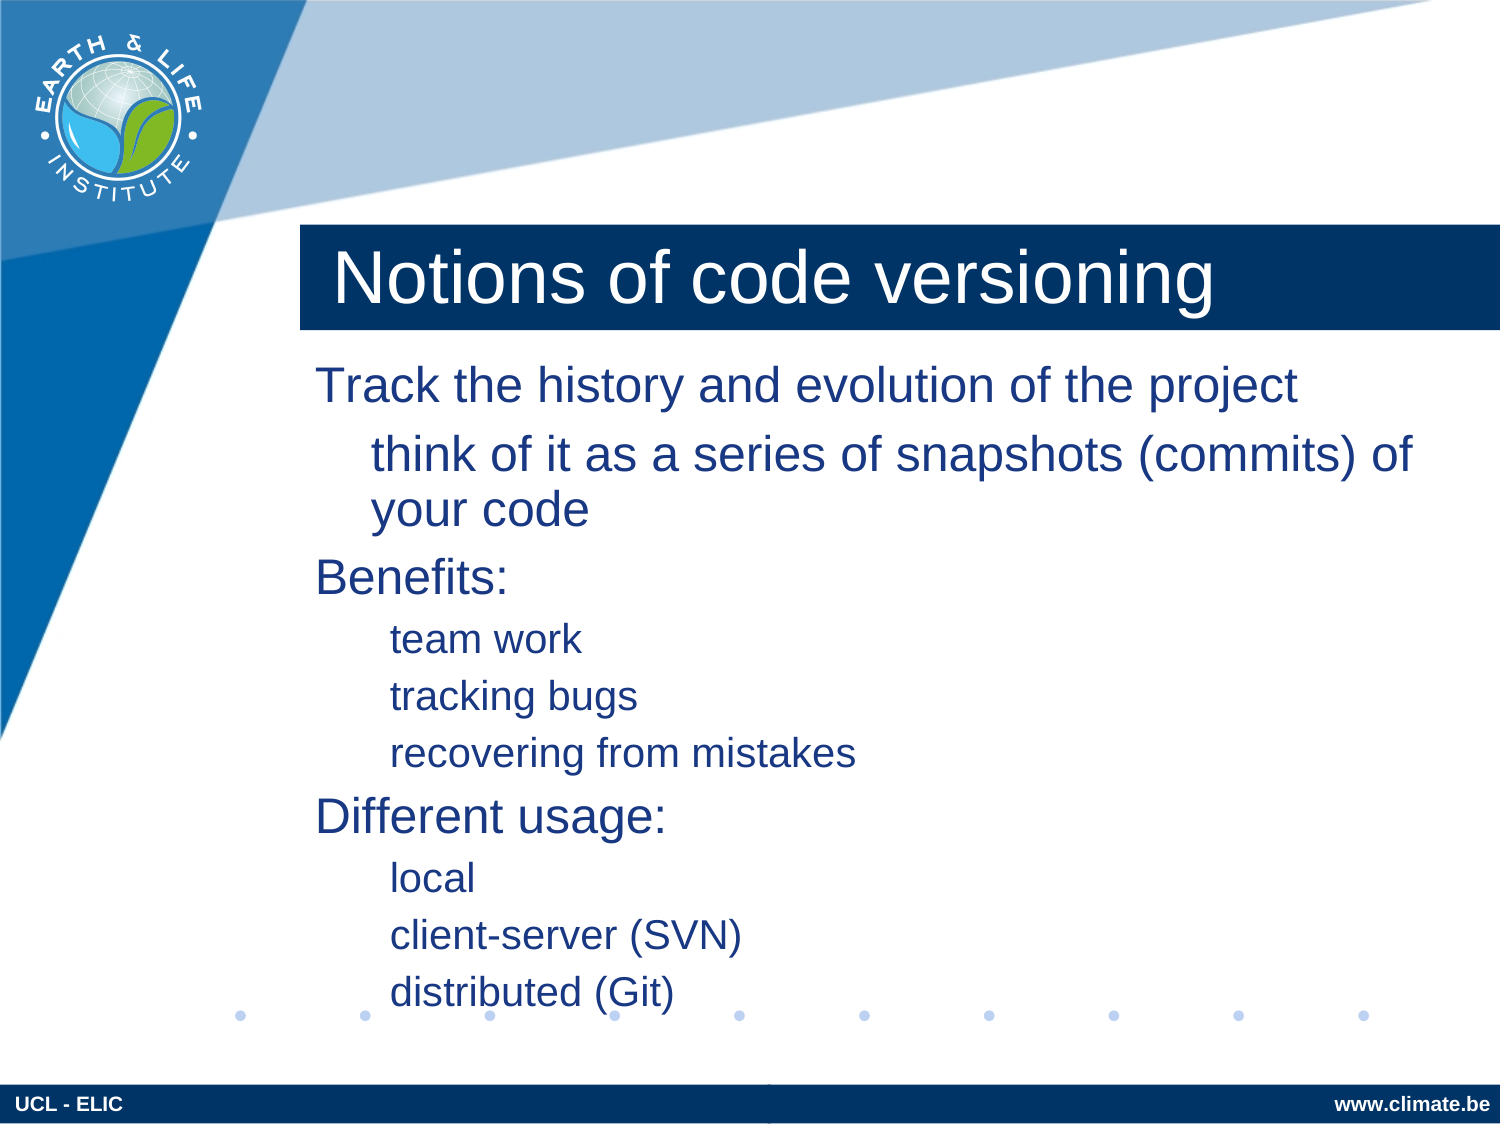

# Notions of code versioning
Track the history and evolution of the project
think of it as a series of snapshots (commits) of your code
Benefits:
team work
tracking bugs
recovering from mistakes
Different usage:
local
client-server (SVN)
distributed (Git)